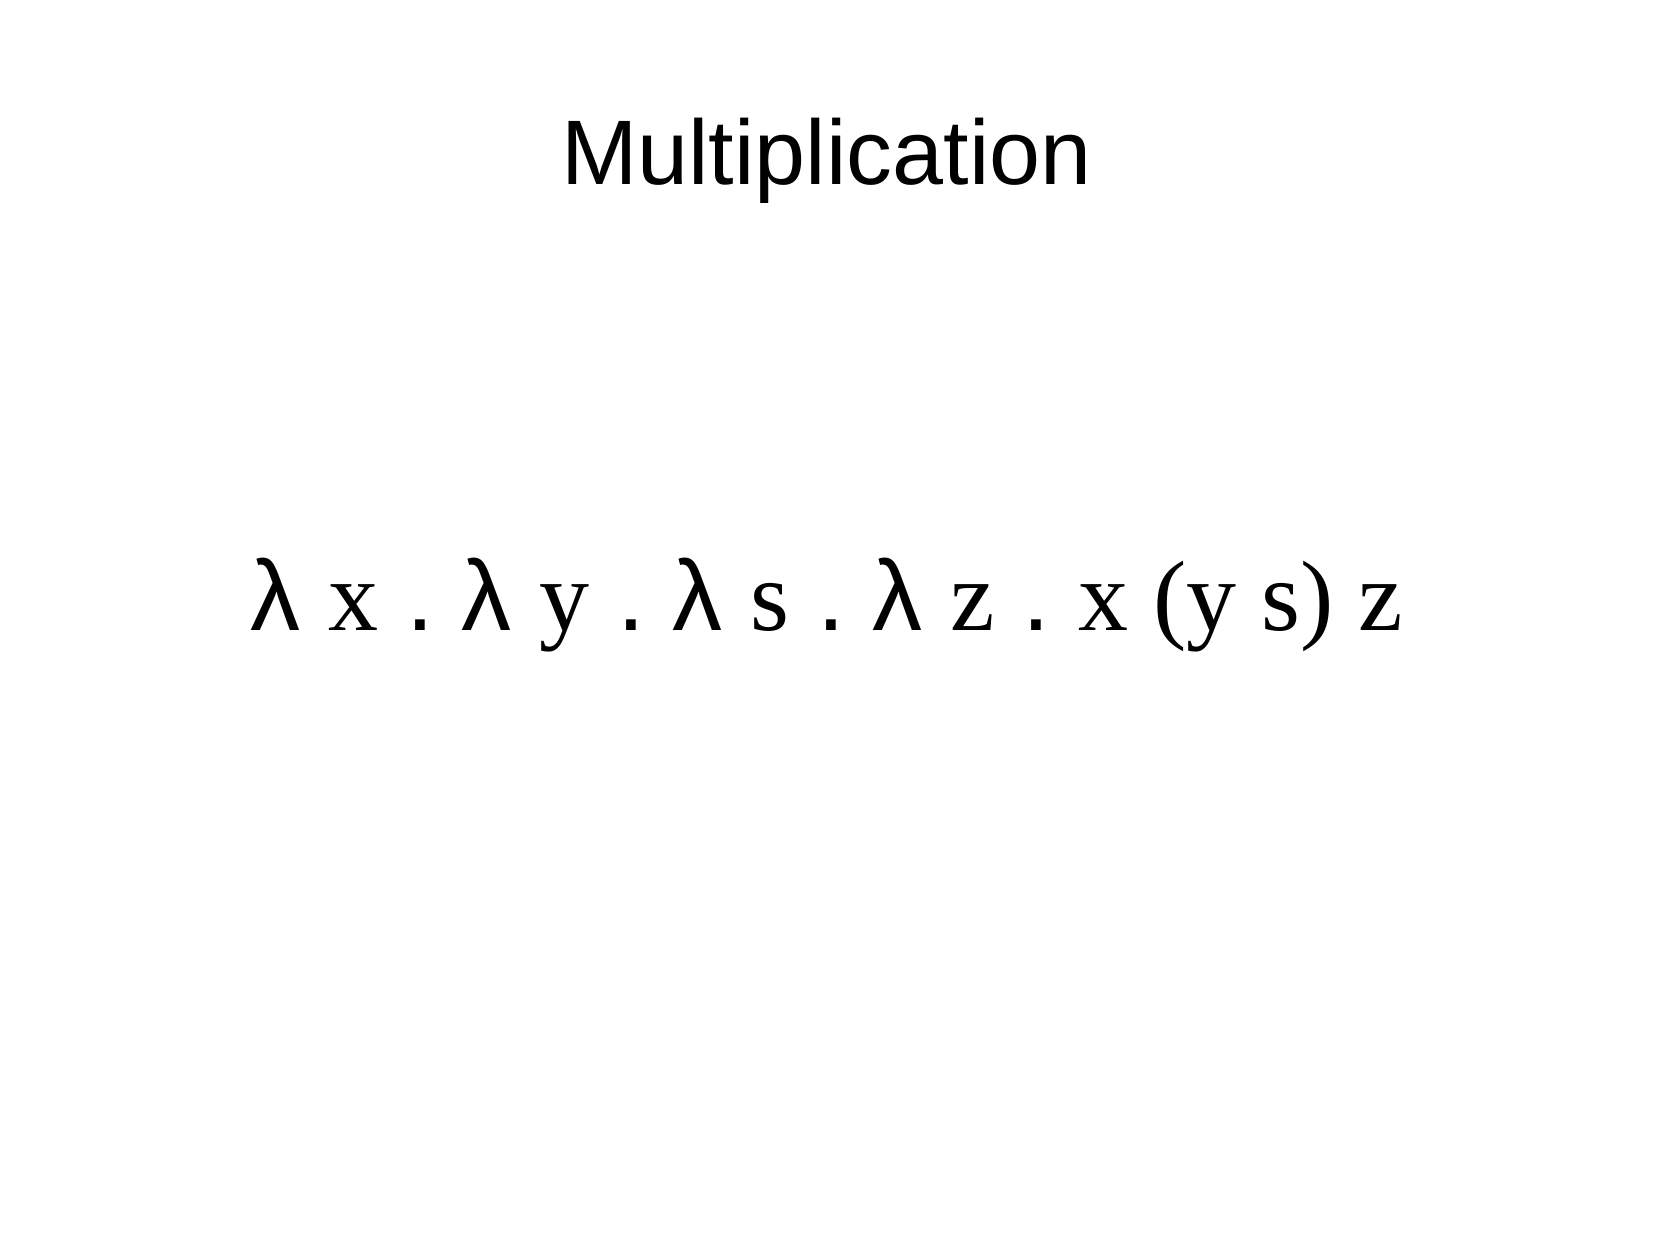

# Multiplication
λ x . λ y . λ s . λ z . x (y s) z